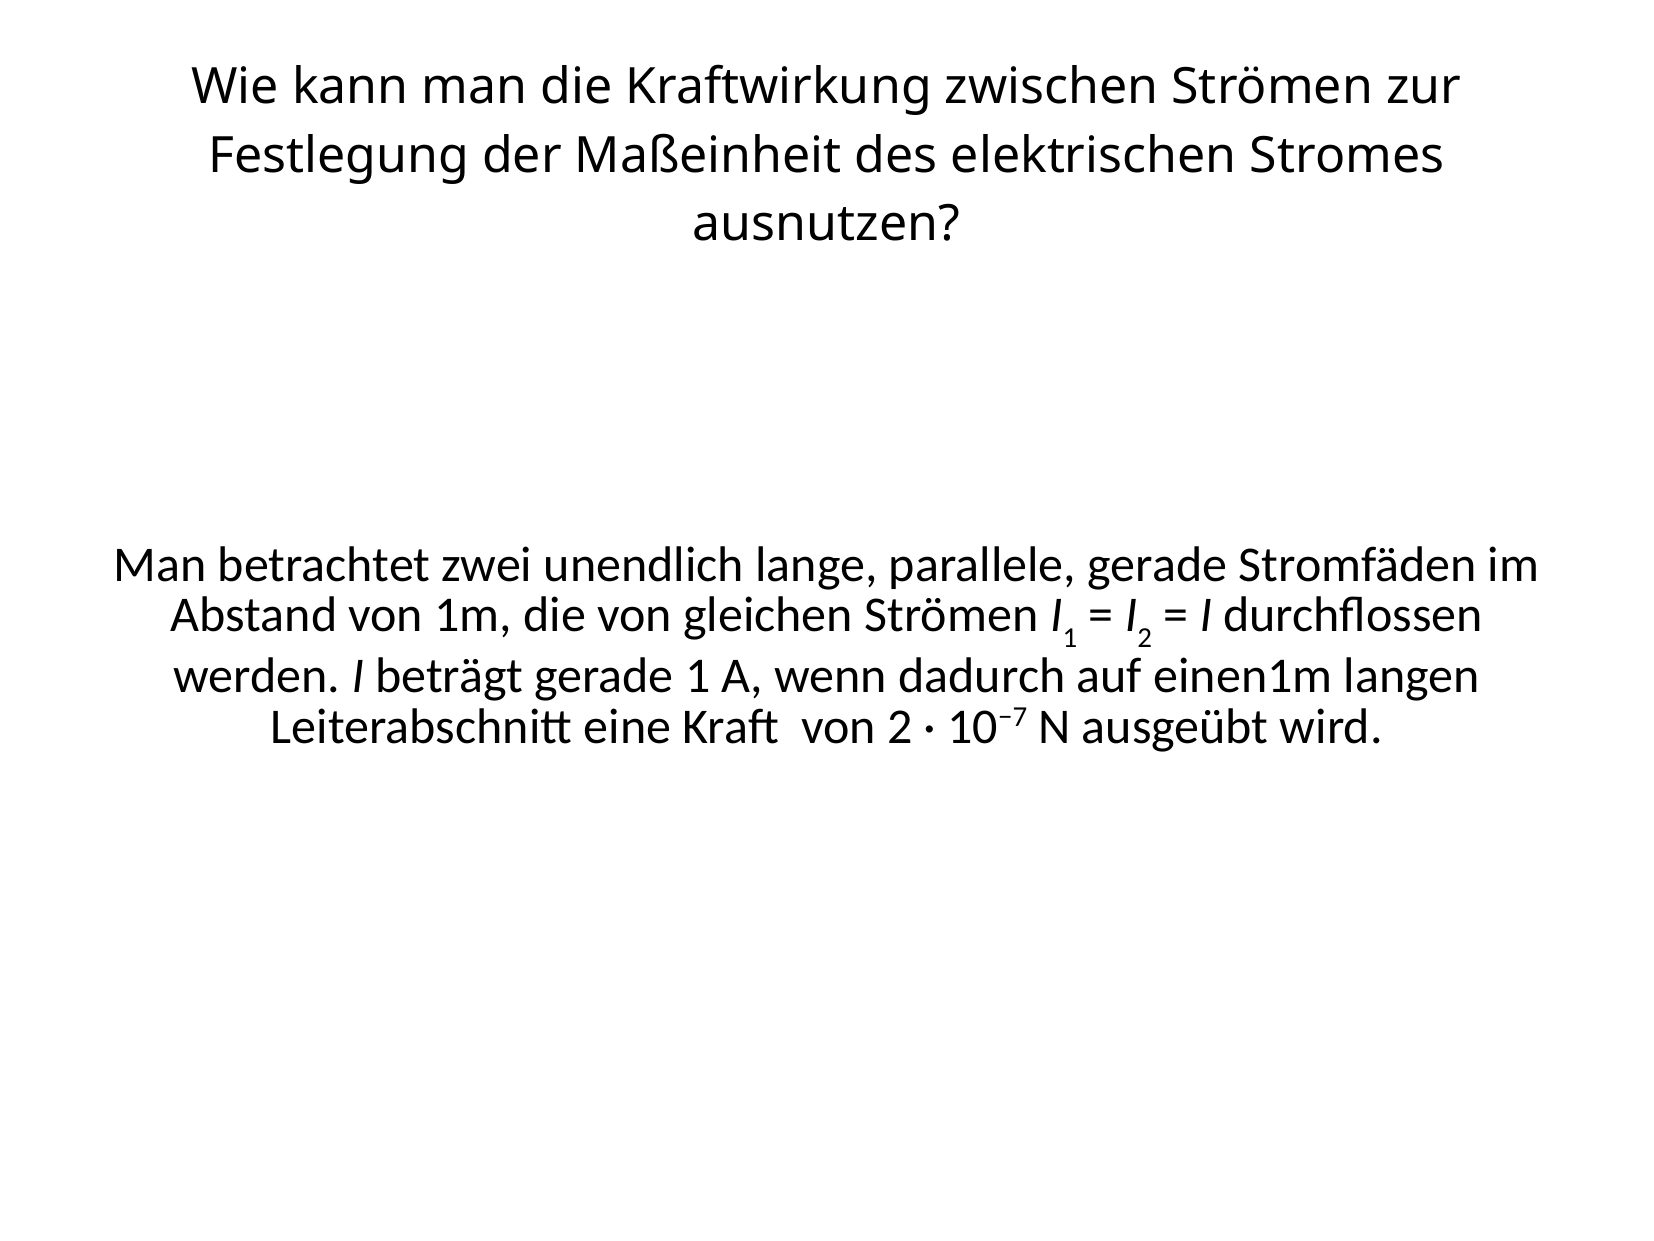

# Wie kann man die Kraftwirkung zwischen Strömen zur Festlegung der Maßeinheit des elektrischen Stromes ausnutzen?
Man betrachtet zwei unendlich lange, parallele, gerade Stromfäden im Abstand von 1m, die von gleichen Strömen I1 = I2 = I durchflossen werden. I beträgt gerade 1 A, wenn dadurch auf einen1m langen Leiterabschnitt eine Kraft von 2 · 10−7 N ausgeübt wird.